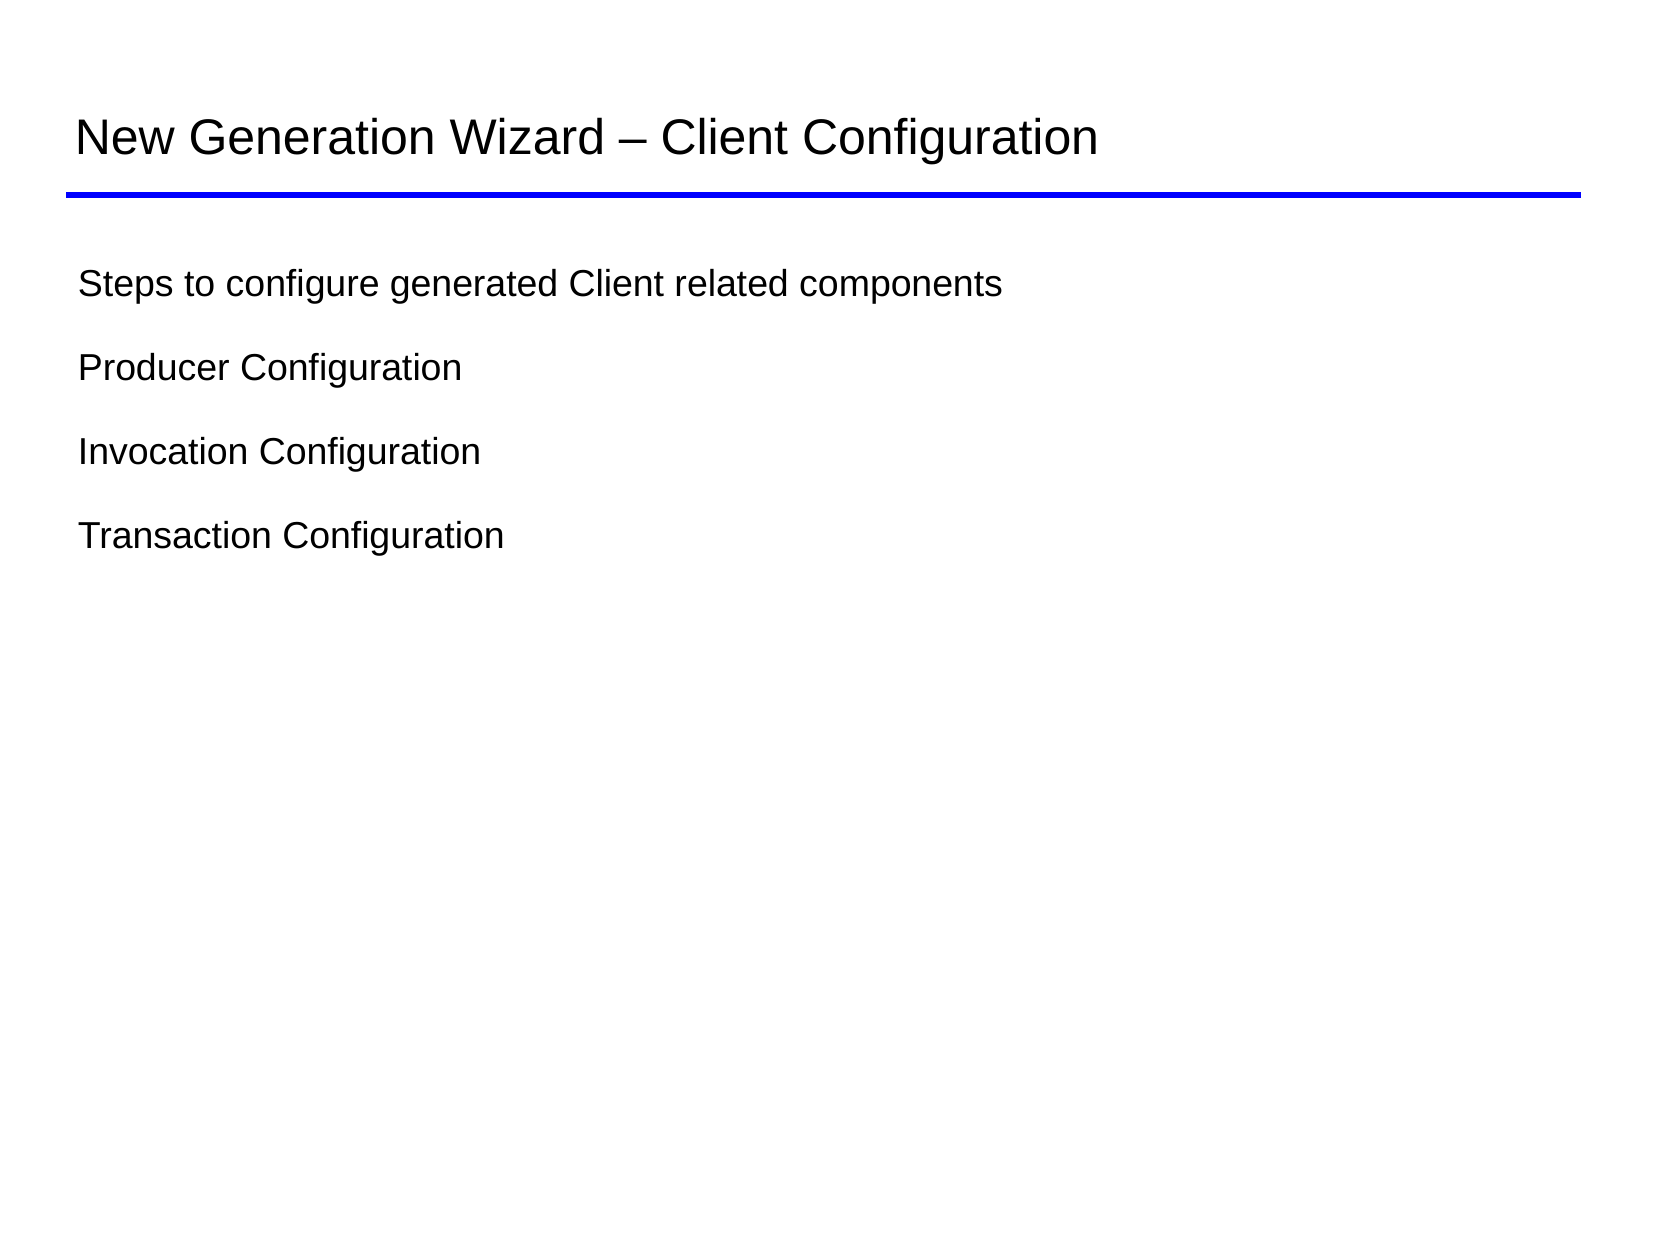

New Generation Wizard – Client Configuration
Steps to configure generated Client related components
Producer Configuration
Invocation Configuration
Transaction Configuration